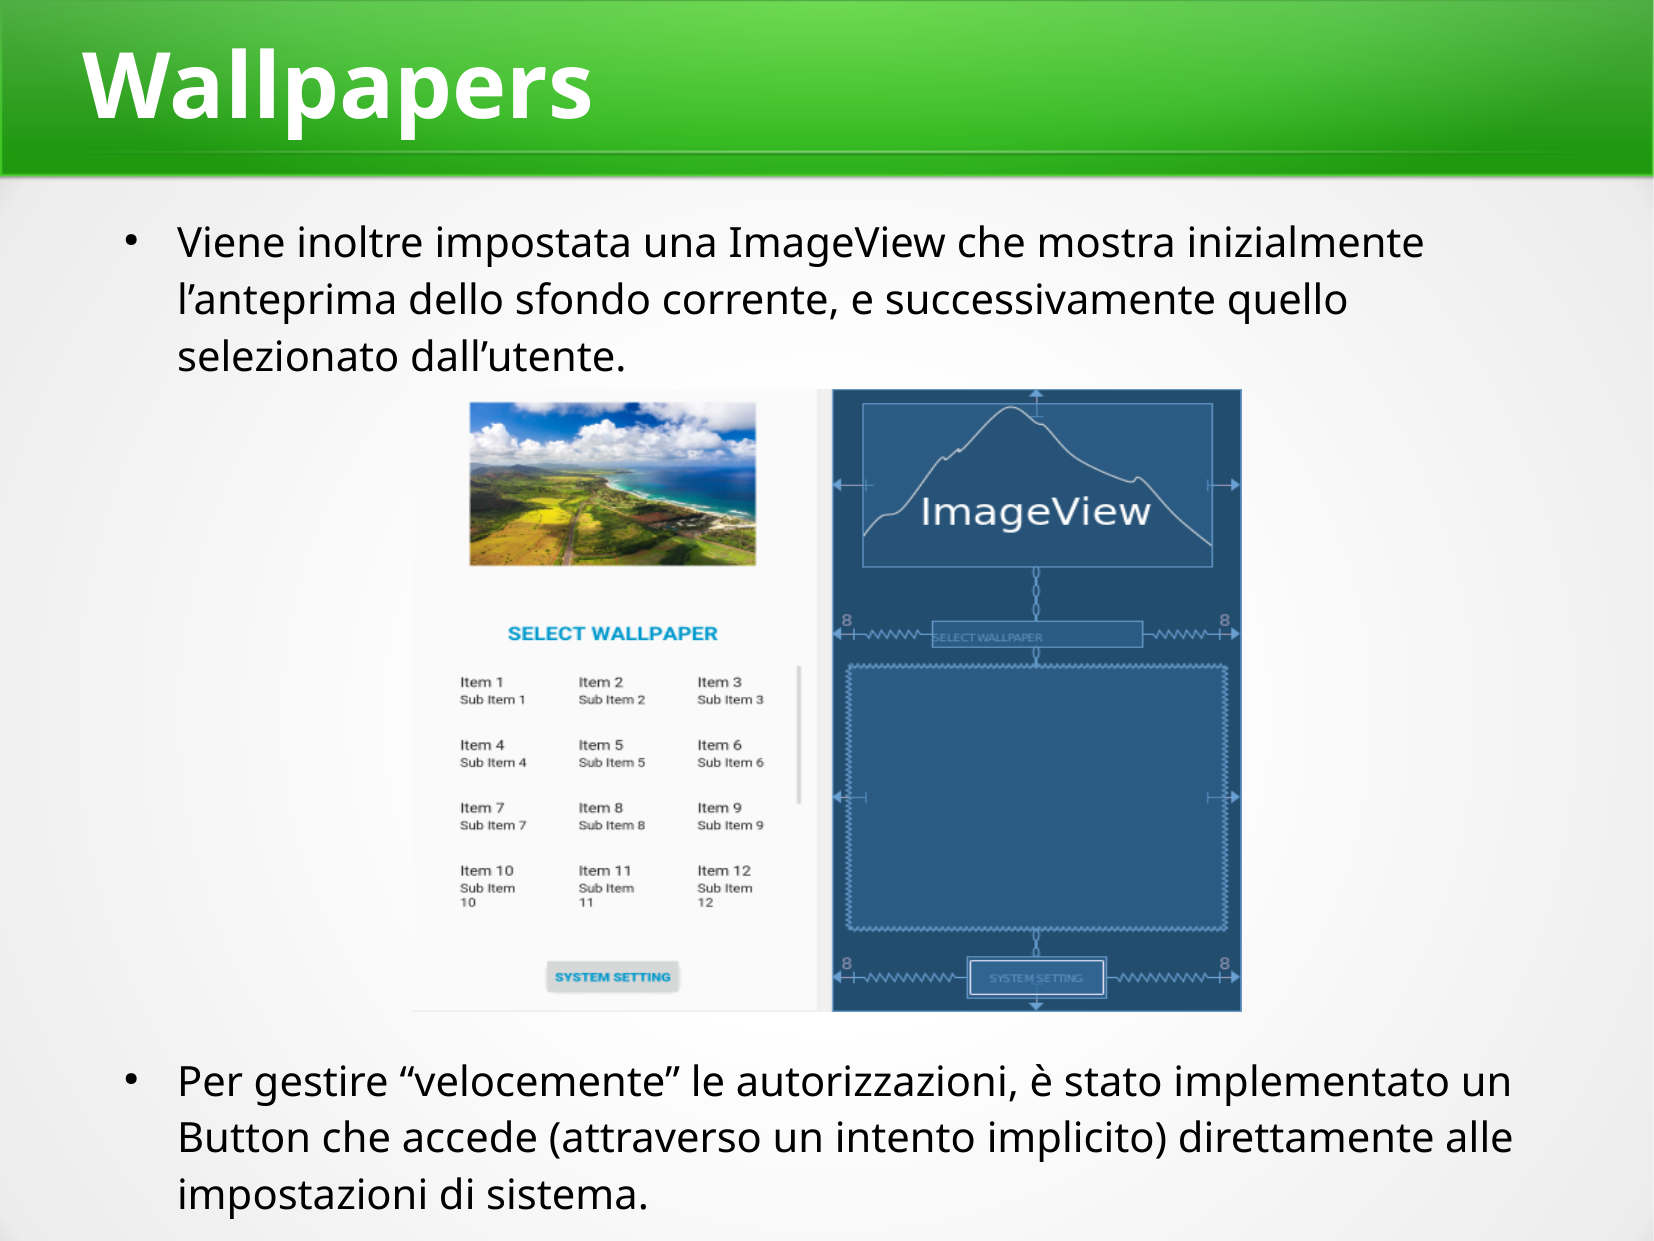

# Wallpapers
Viene inoltre impostata una ImageView che mostra inizialmente l’anteprima dello sfondo corrente, e successivamente quello selezionato dall’utente.
Per gestire “velocemente” le autorizzazioni, è stato implementato un Button che accede (attraverso un intento implicito) direttamente alle impostazioni di sistema.